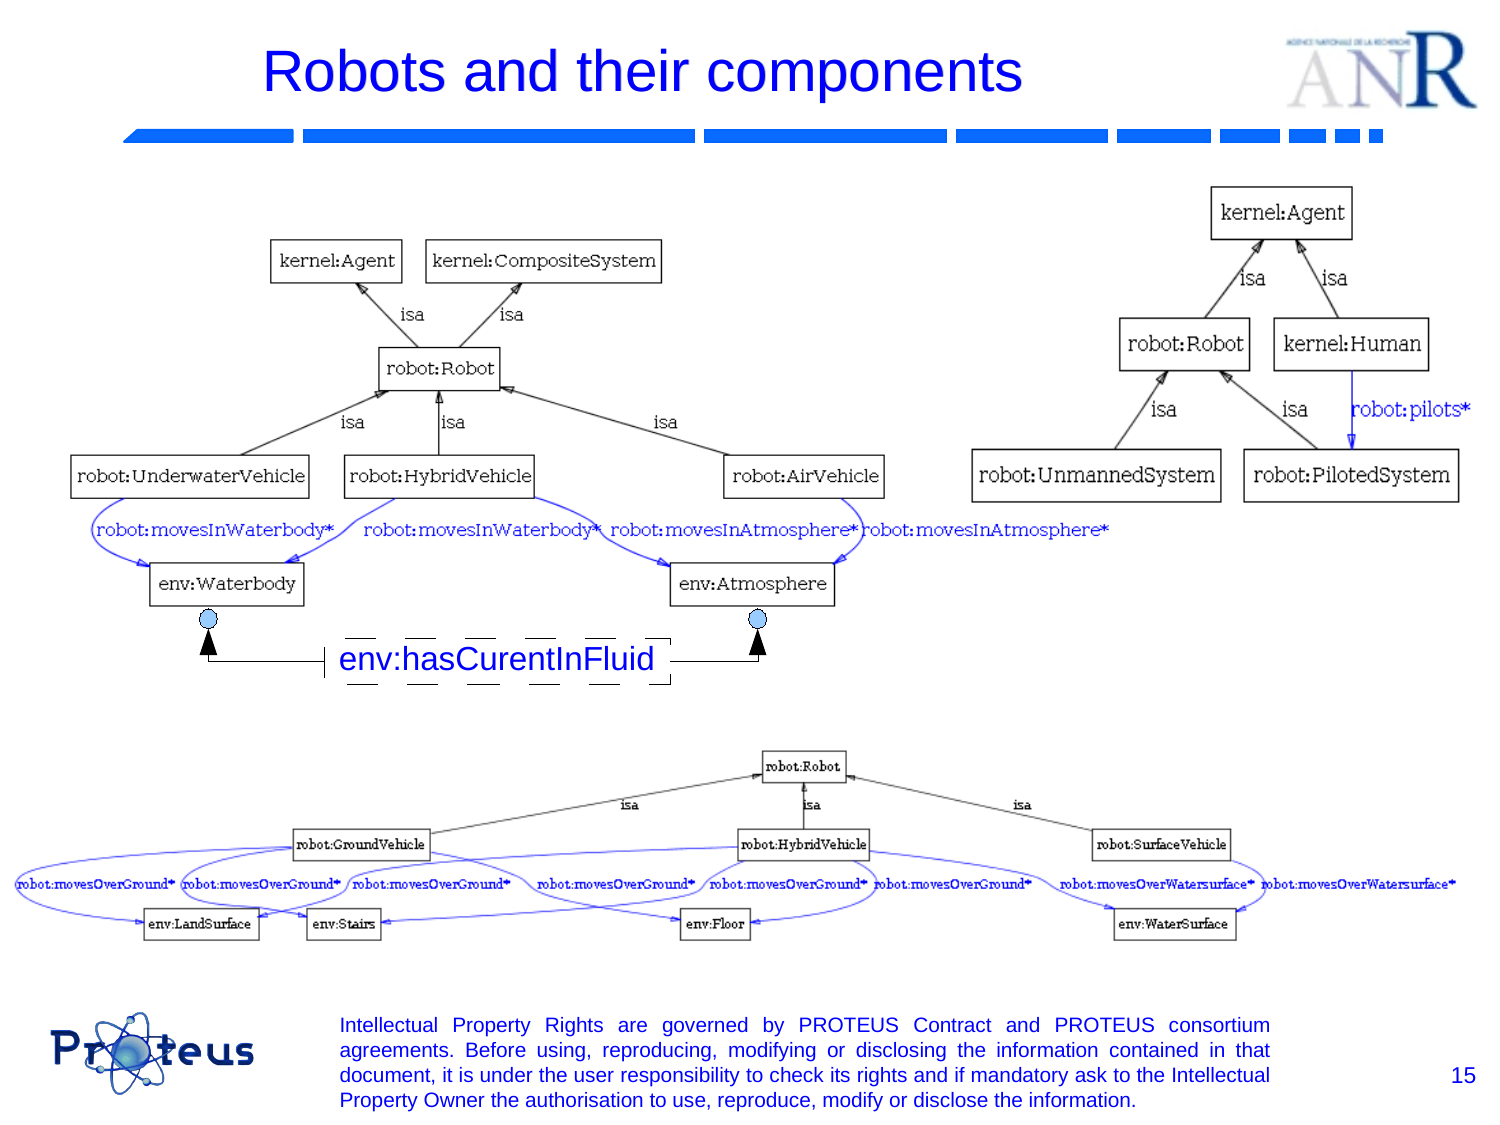

# Robots and their components
env:hasCurentInFluid
15